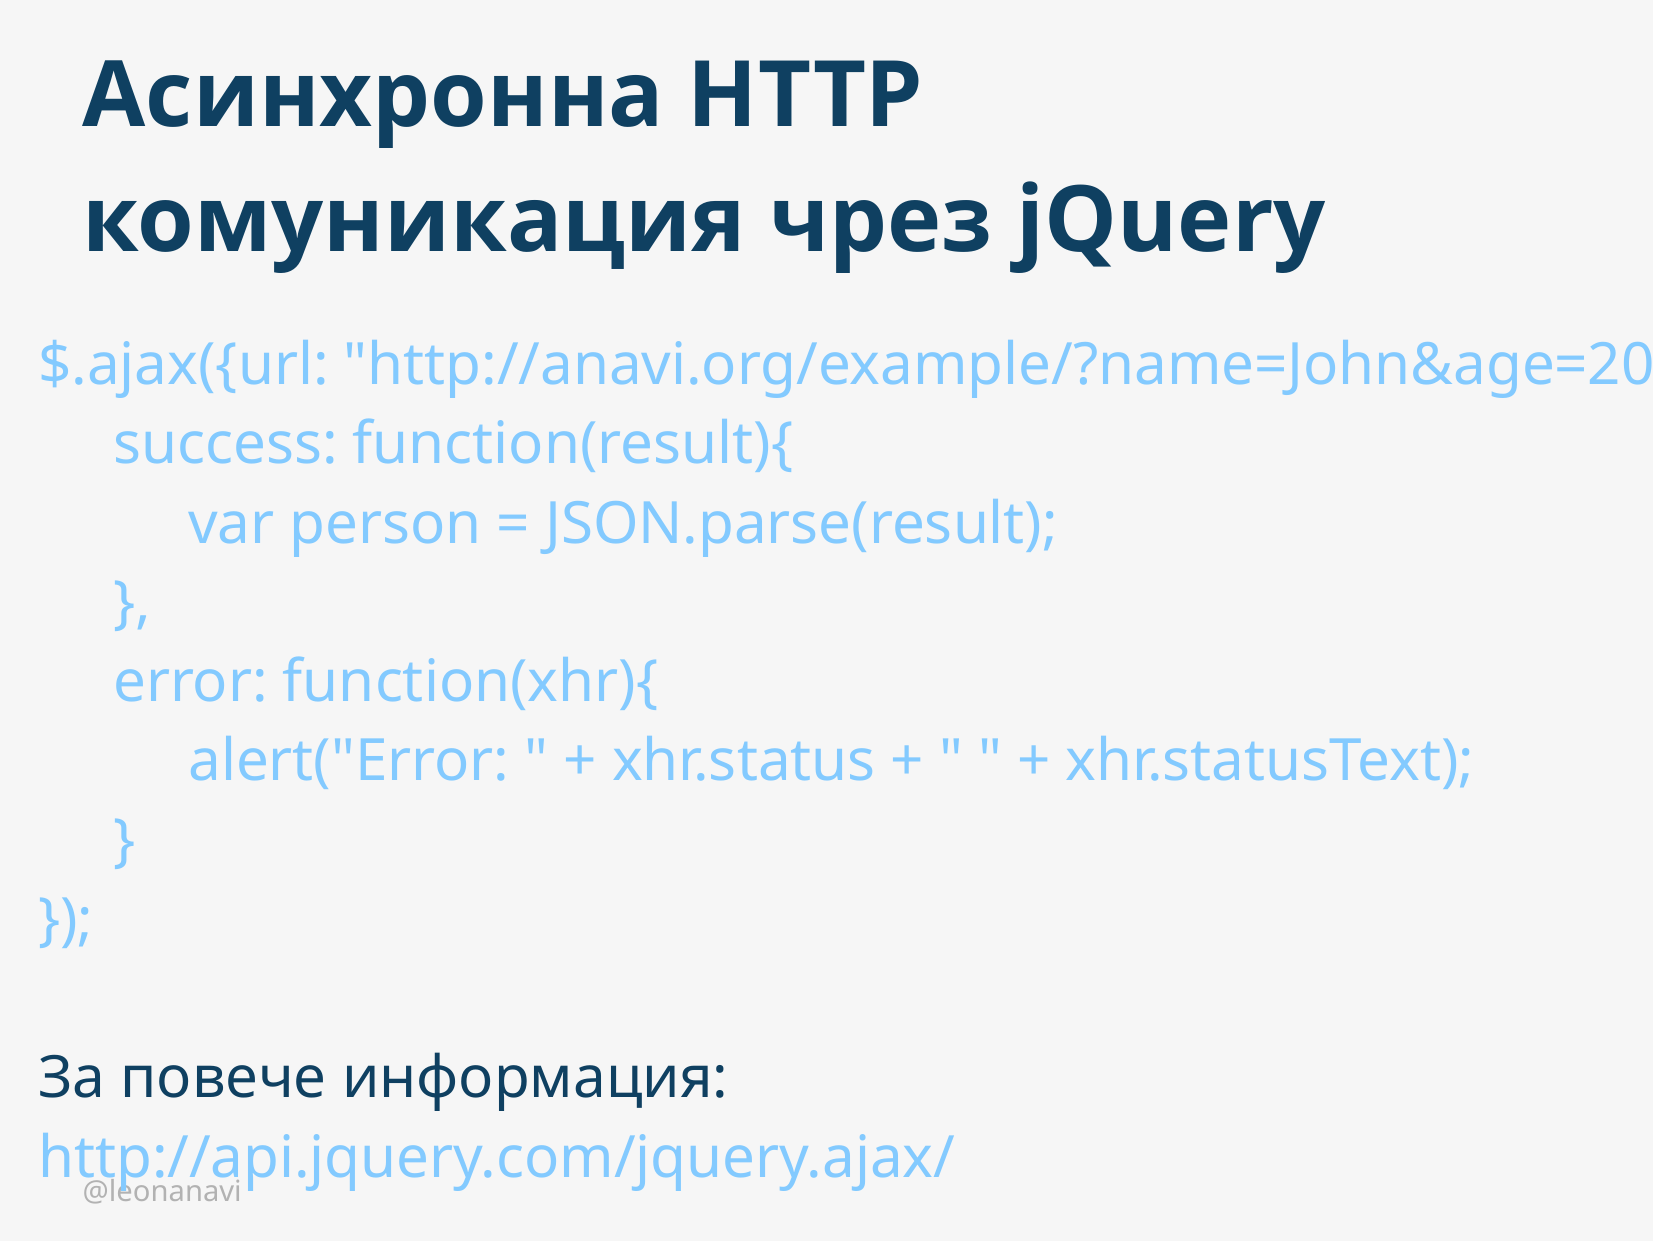

# Асинхронна HTTP комуникация чрез jQuery
$.ajax({url: "http://anavi.org/example/?name=John&age=20",
	success: function(result){
		var person = JSON.parse(result);
	},
	error: function(xhr){
		alert("Error: " + xhr.status + " " + xhr.statusText);
	}
});
За повече информация:
http://api.jquery.com/jquery.ajax/